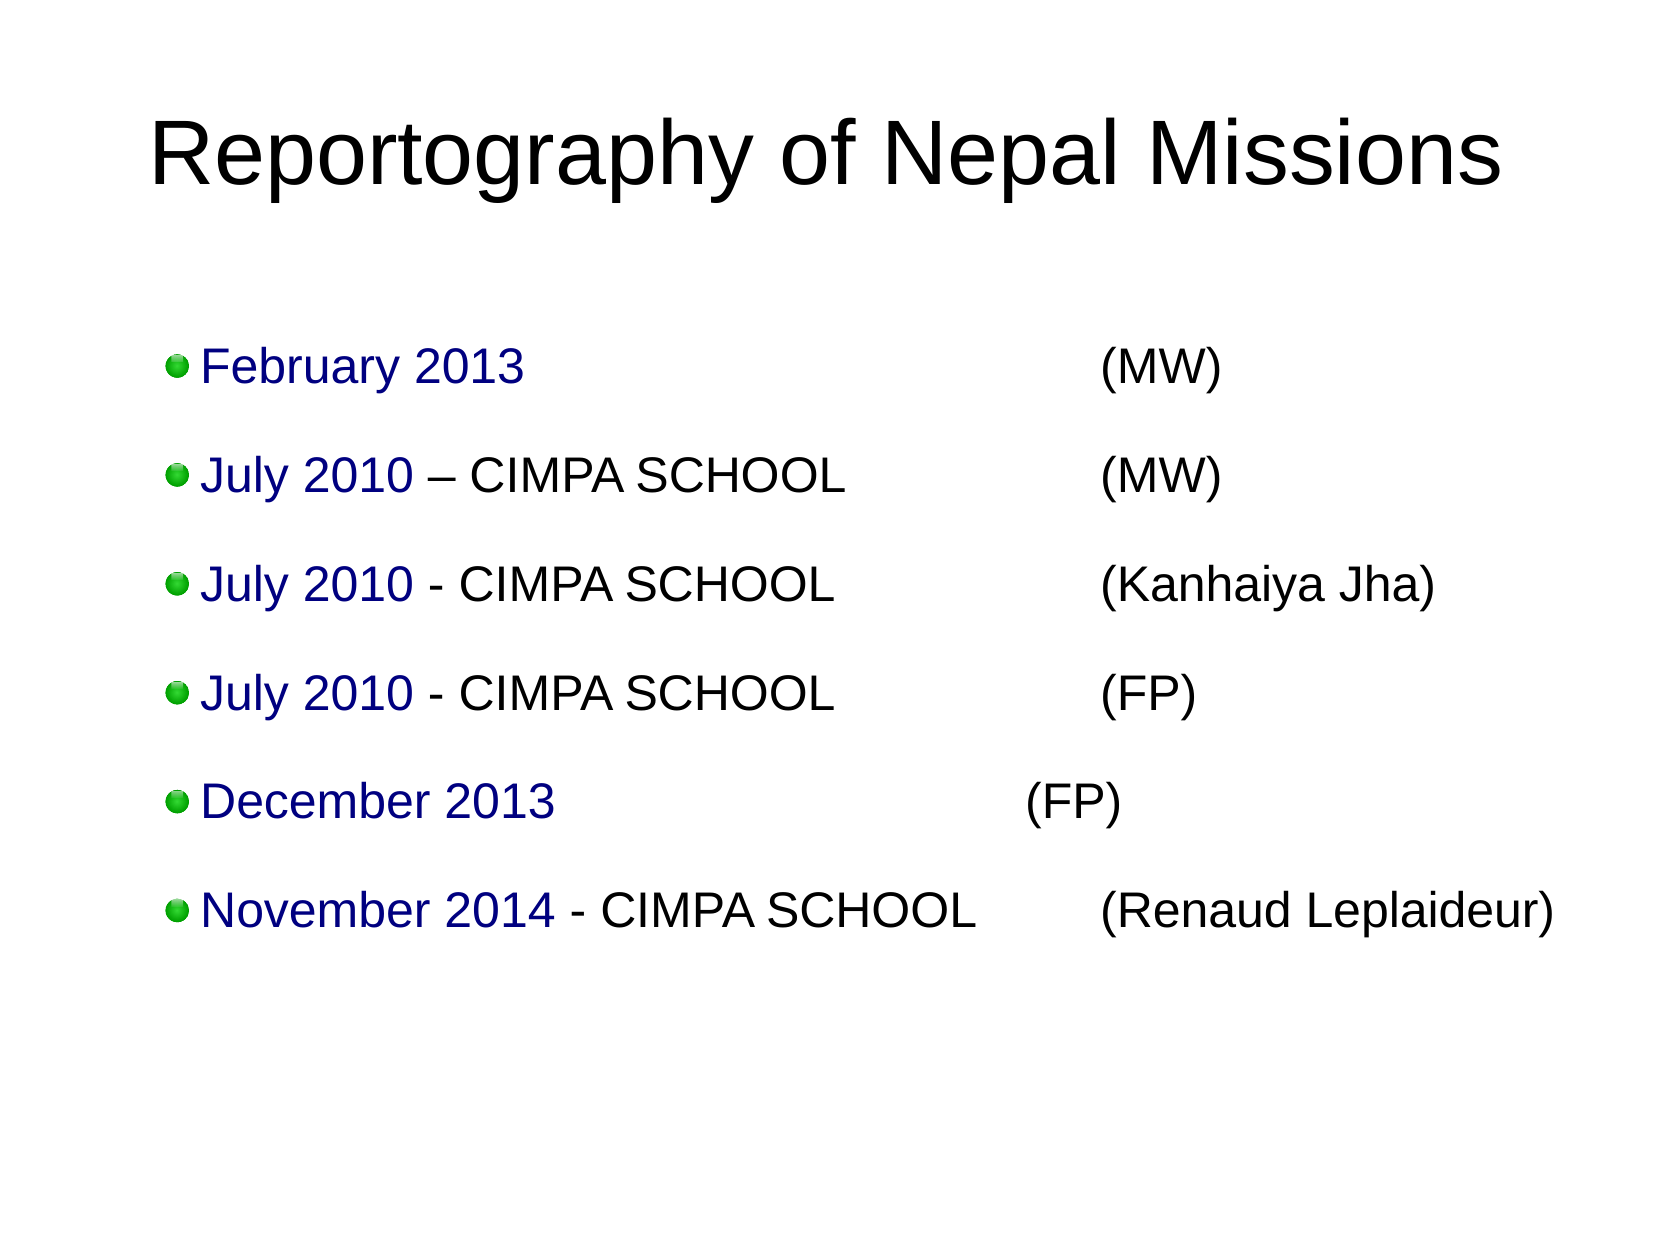

# Reportography of Nepal Missions
February 2013								(MW)
July 2010 – CIMPA SCHOOL				(MW)
July 2010 - CIMPA SCHOOL				(Kanhaiya Jha)
July 2010 - CIMPA SCHOOL				(FP)
December 2013 							(FP)
November 2014 - CIMPA SCHOOL 		(Renaud Leplaideur)